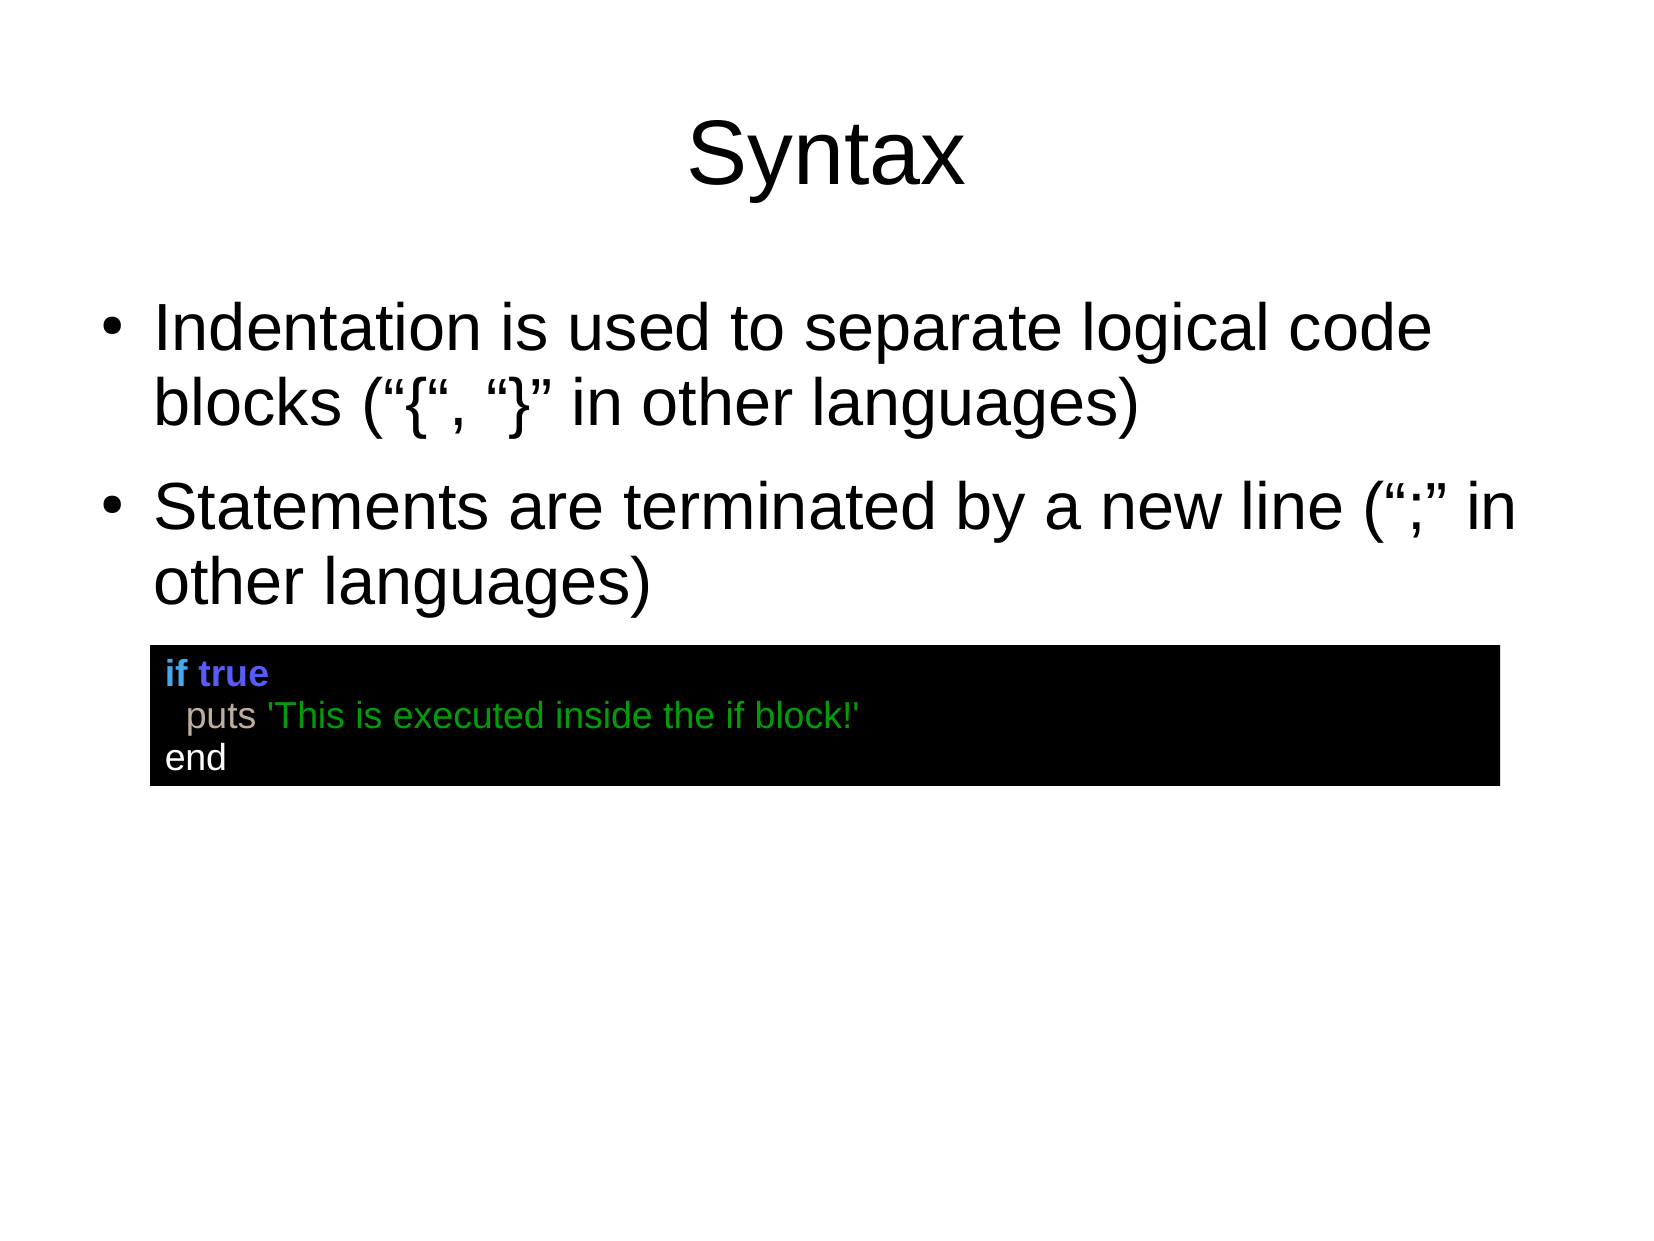

# Syntax
Indentation is used to separate logical code blocks (“{“, “}” in other languages)
Statements are terminated by a new line (“;” in other languages)
if true
 puts 'This is executed inside the if block!'
end